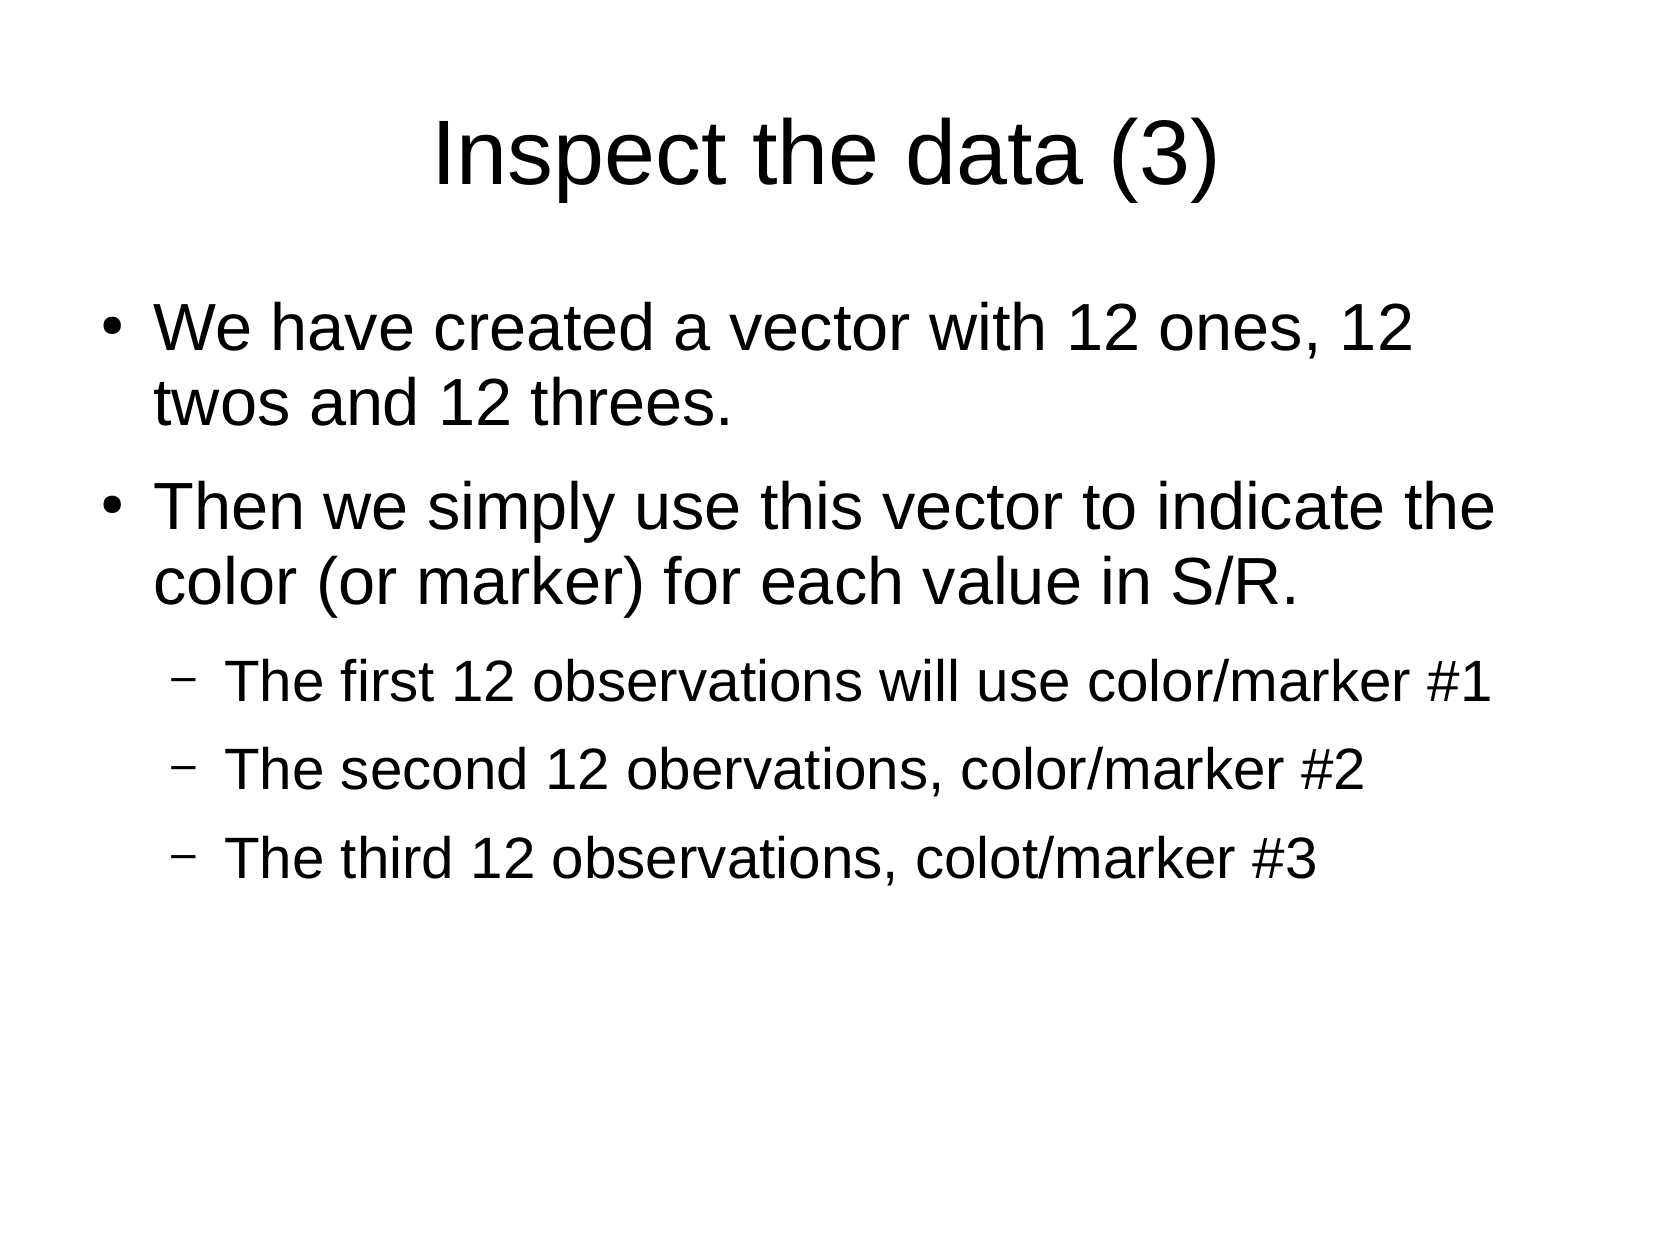

# Inspect the data (3)
We have created a vector with 12 ones, 12 twos and 12 threes.
Then we simply use this vector to indicate the color (or marker) for each value in S/R.
The first 12 observations will use color/marker #1
The second 12 obervations, color/marker #2
The third 12 observations, colot/marker #3